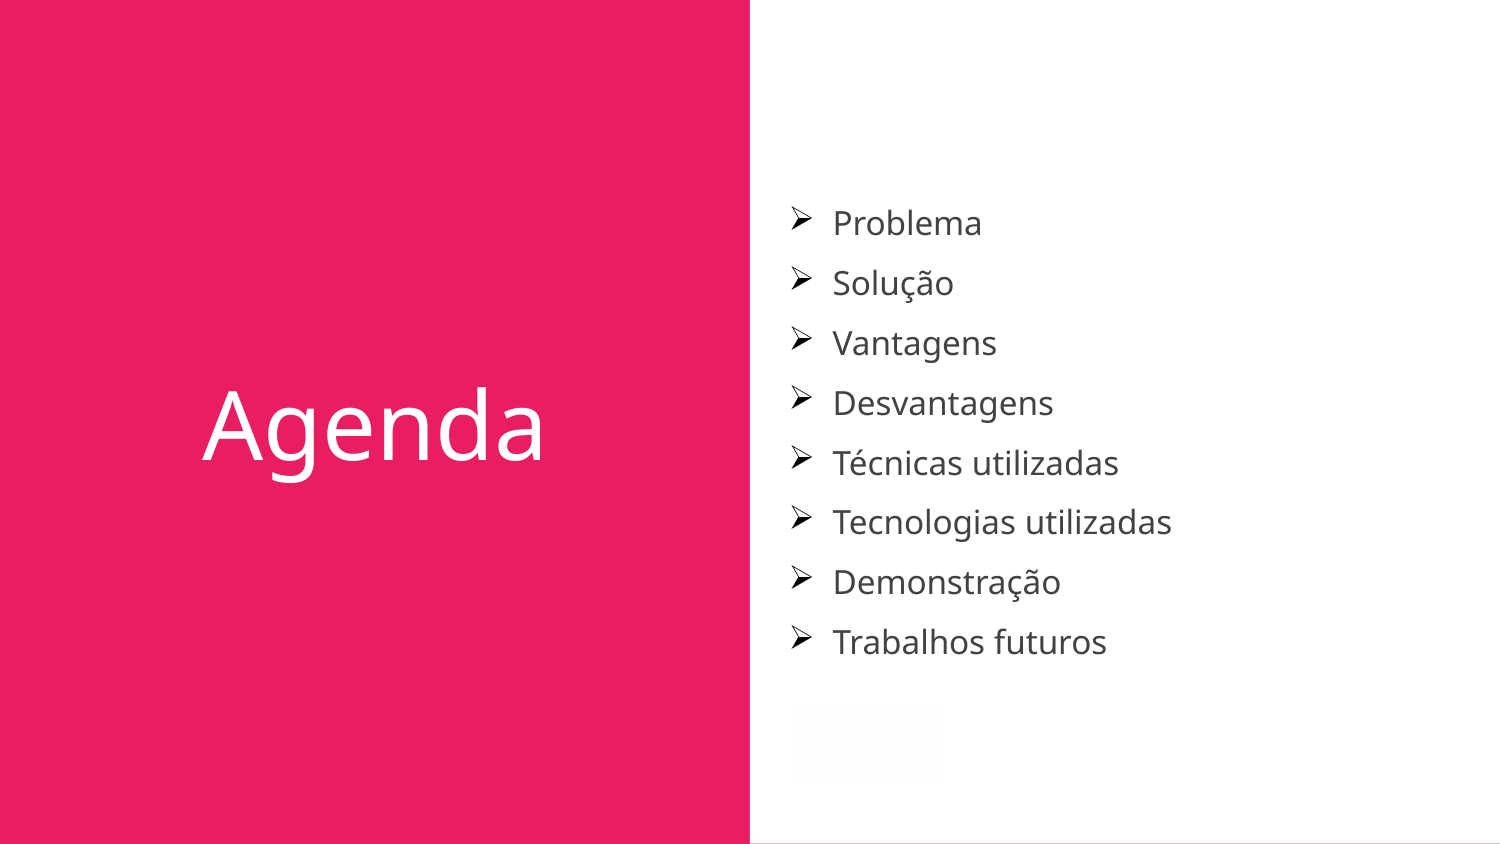

Problema
 Solução
 Vantagens
 Desvantagens
 Técnicas utilizadas
 Tecnologias utilizadas
 Demonstração
 Trabalhos futuros
# Agenda